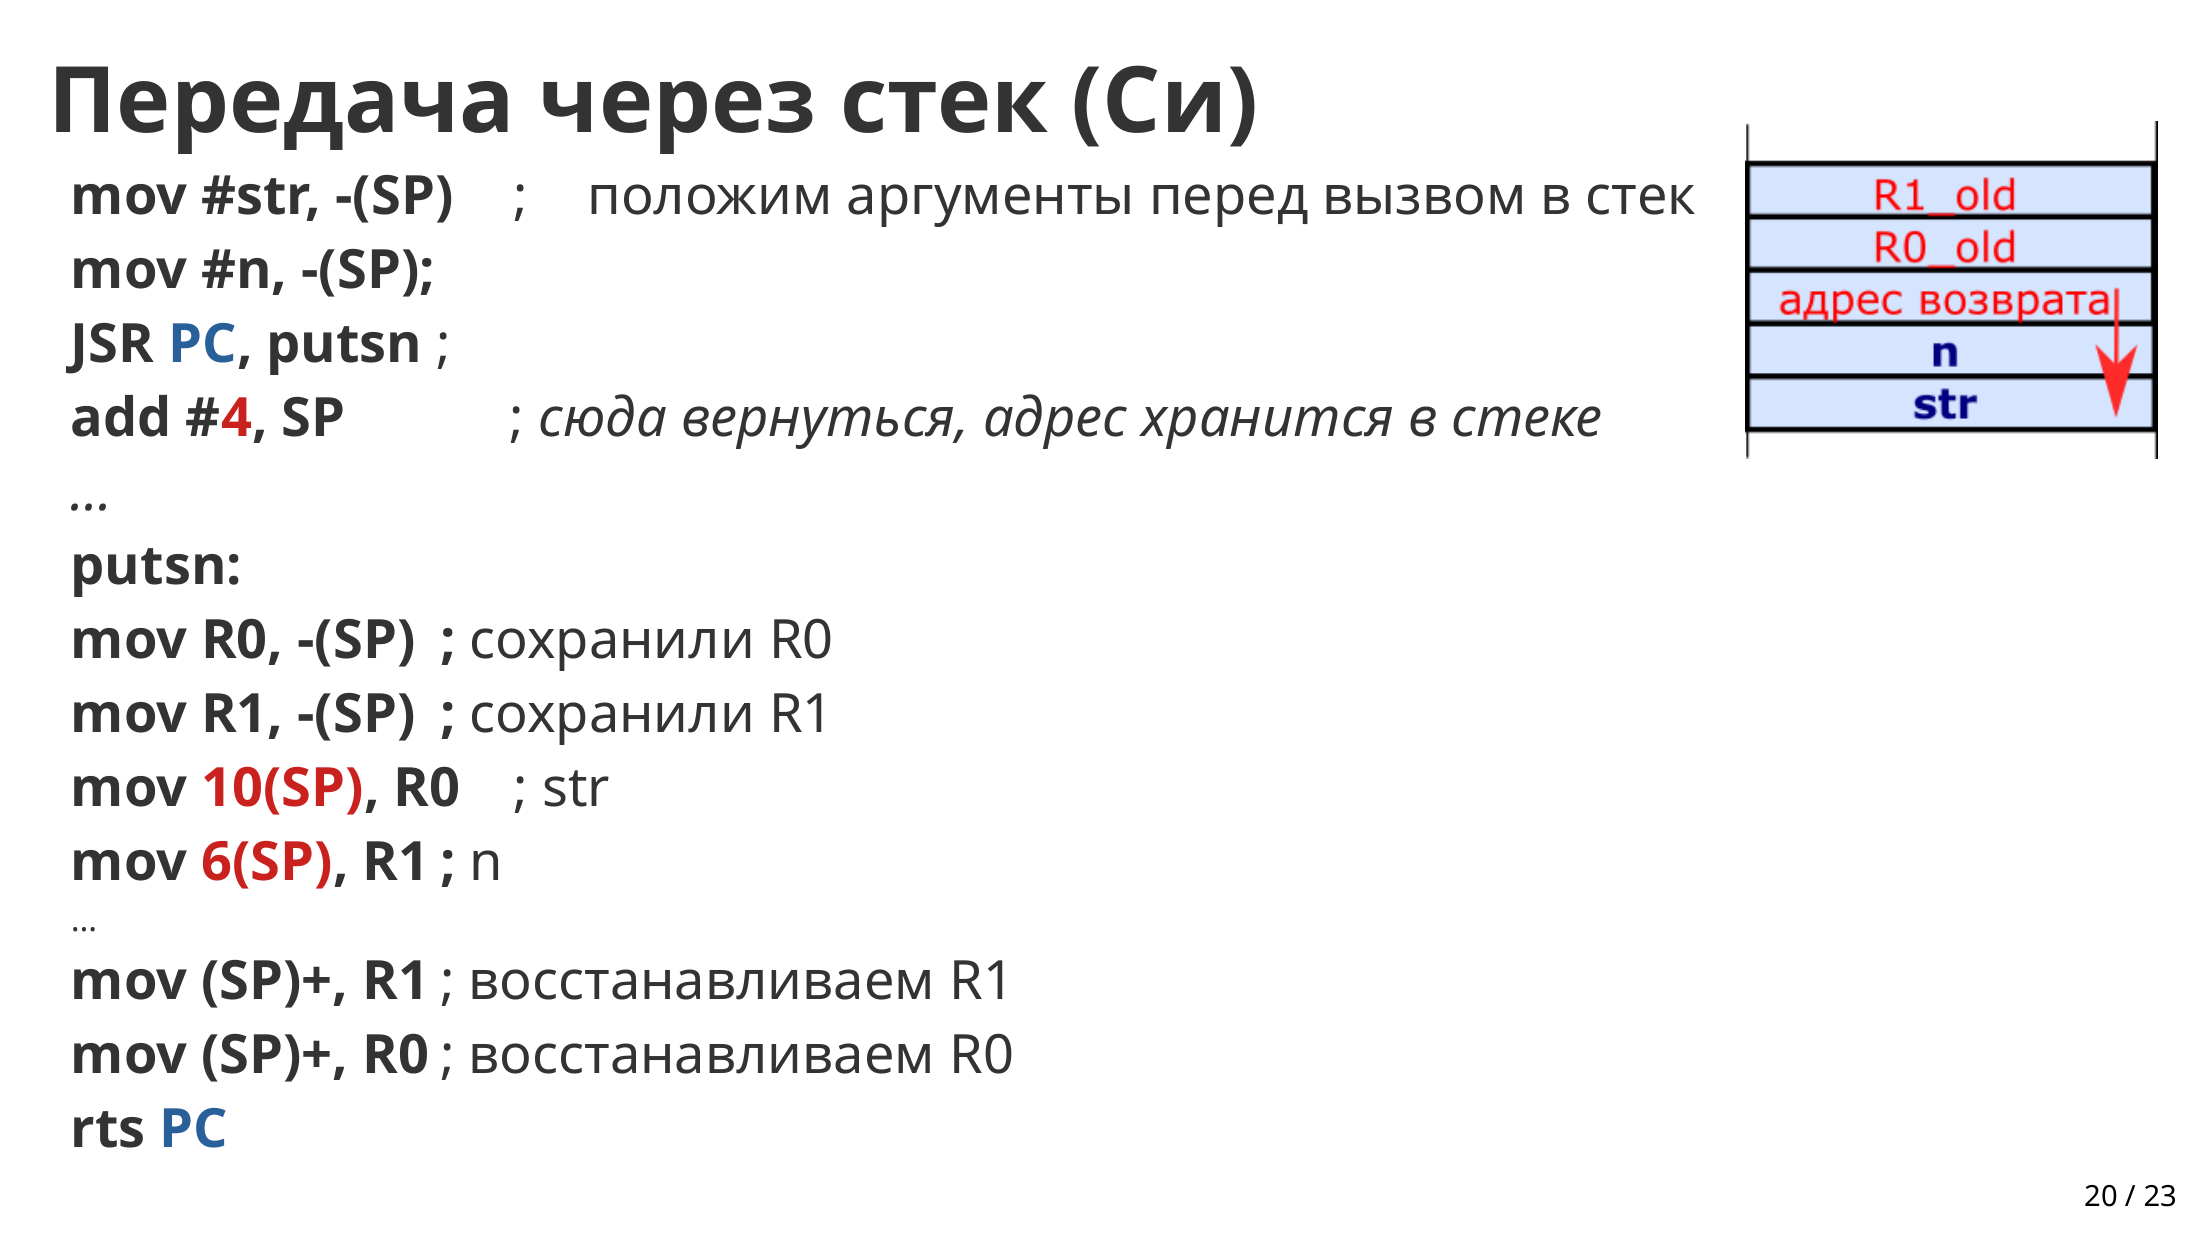

# Передача через стек (Си)
mov #str, -(SP)	; 	положим аргументы перед вызвом в стек
mov #n, -(SP);
JSR PC, putsn ;
add #4, SP		 ; сюда вернуться, адрес хранится в стеке
...
putsn:
mov R0, -(SP)	; сохранили R0
mov R1, -(SP)	; сохранили R1
mov 10(SP), R0	; str
mov 6(SP), R1	; n
…
mov (SP)+, R1	; восстанавливаем R1
mov (SP)+, R0	; восстанавливаем R0
rts PC
20